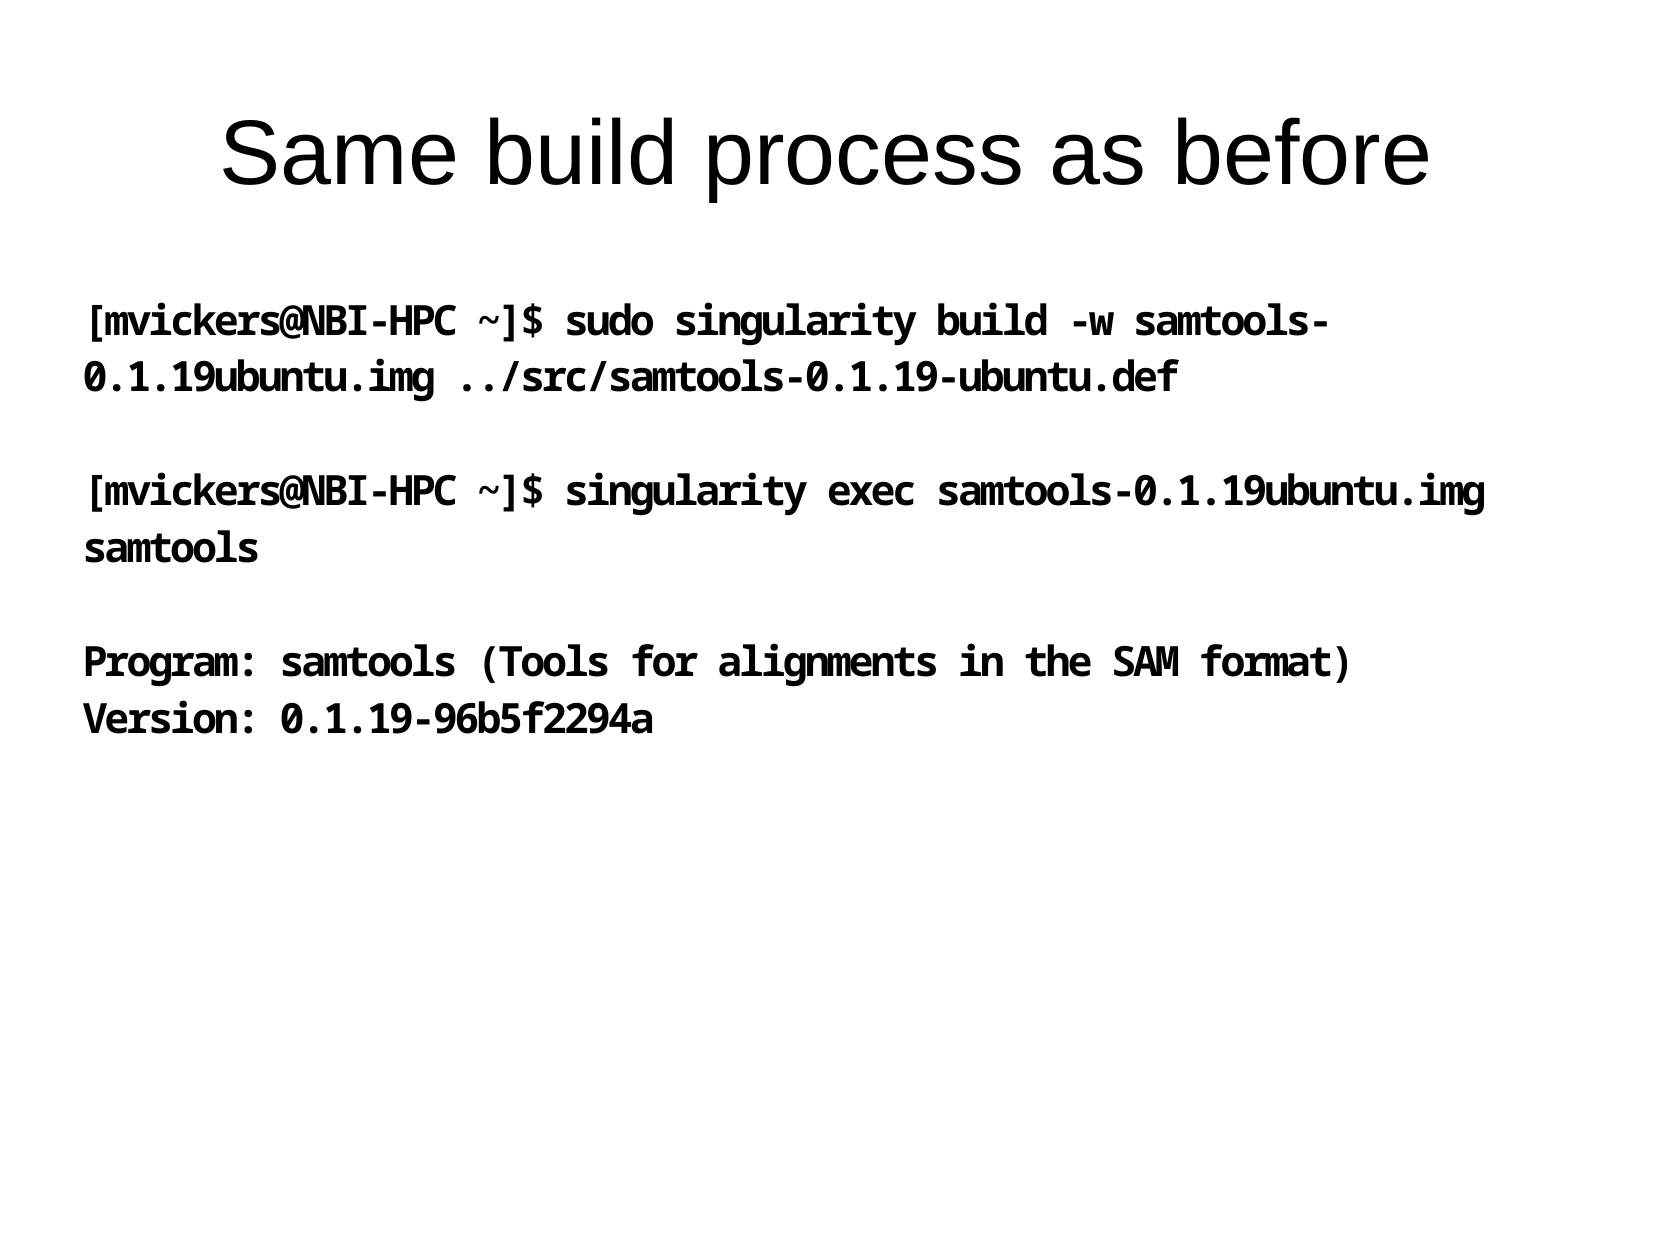

# Same build process as before
[mvickers@NBI-HPC ~]$ sudo singularity build -w samtools-0.1.19ubuntu.img ../src/samtools-0.1.19-ubuntu.def
[mvickers@NBI-HPC ~]$ singularity exec samtools-0.1.19ubuntu.img samtools
Program: samtools (Tools for alignments in the SAM format)
Version: 0.1.19-96b5f2294a